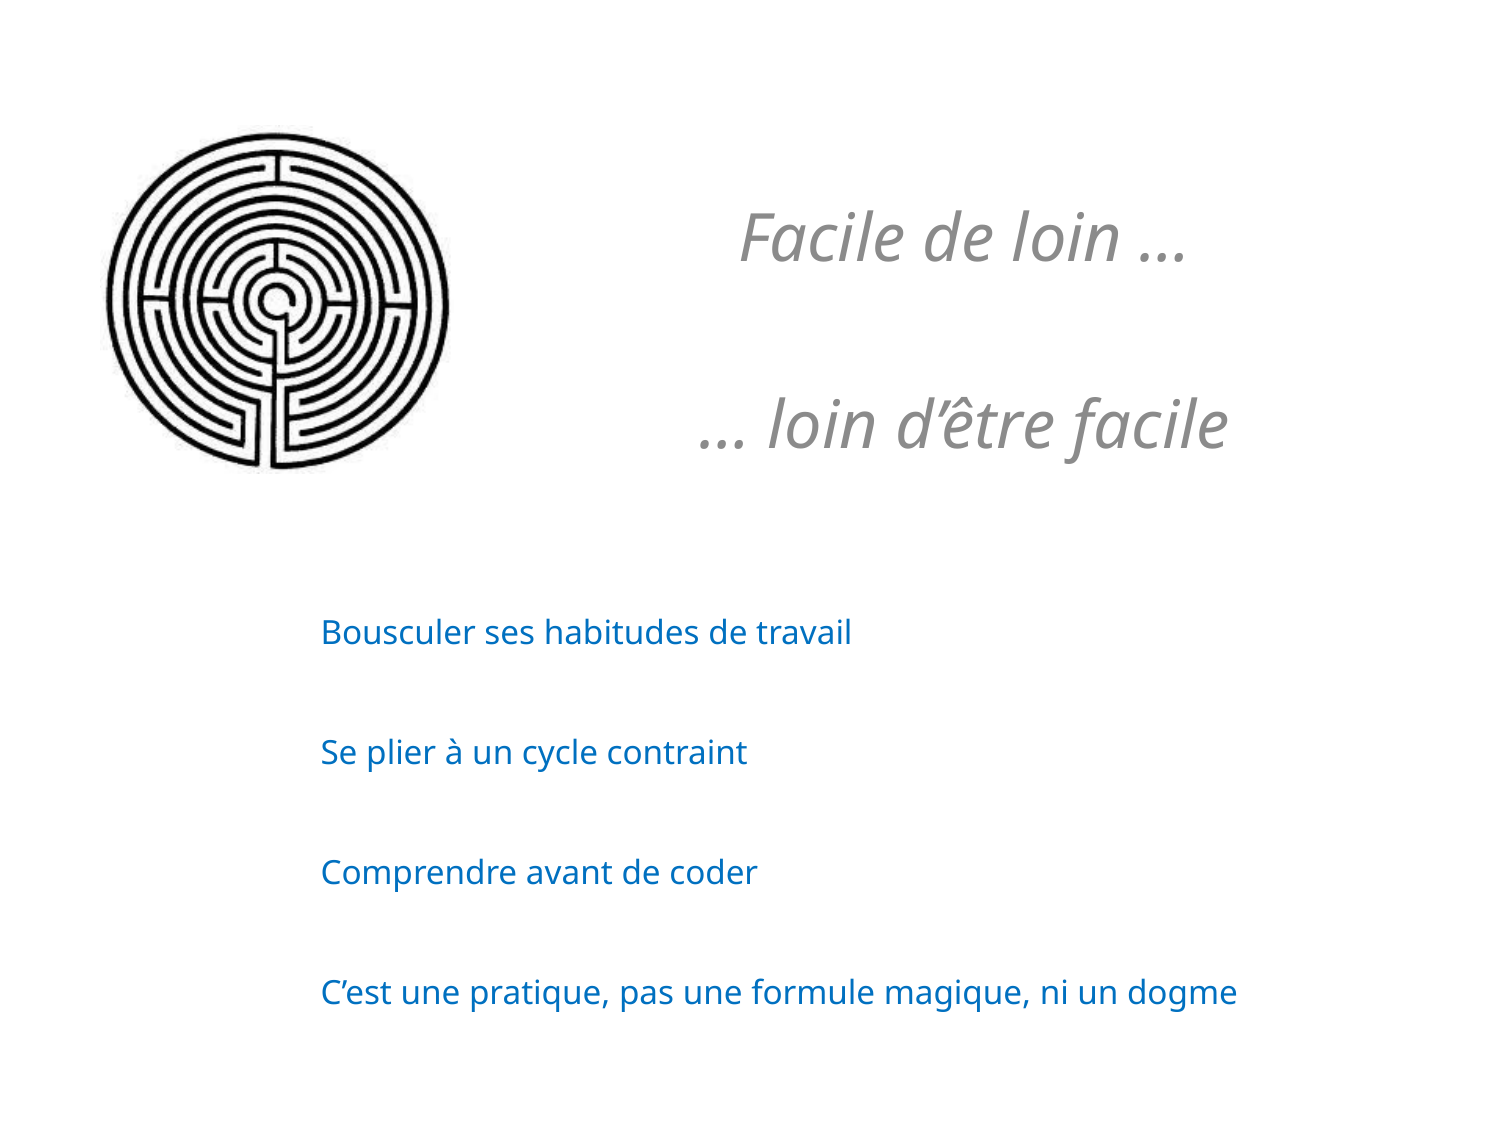

Facile de loin …
… loin d’être facile
Bousculer ses habitudes de travail
Se plier à un cycle contraint
Comprendre avant de coder
C’est une pratique, pas une formule magique, ni un dogme